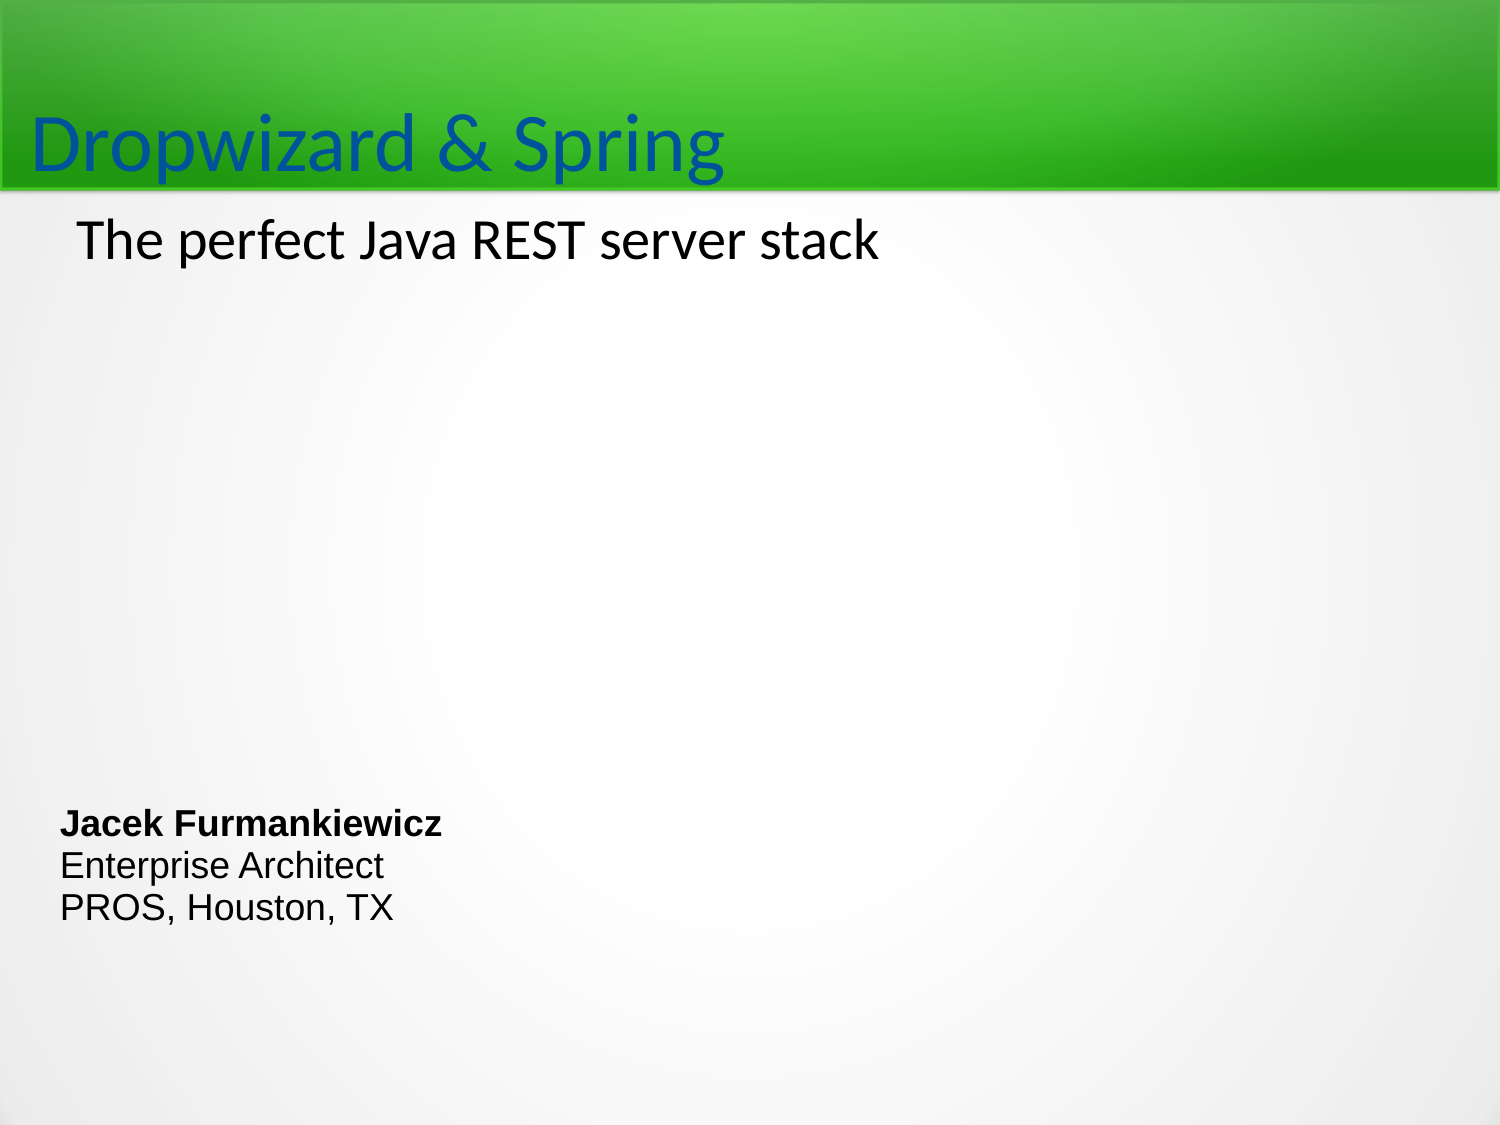

Dropwizard & Spring
The perfect Java REST server stack
Jacek Furmankiewicz
Enterprise Architect
PROS, Houston, TX